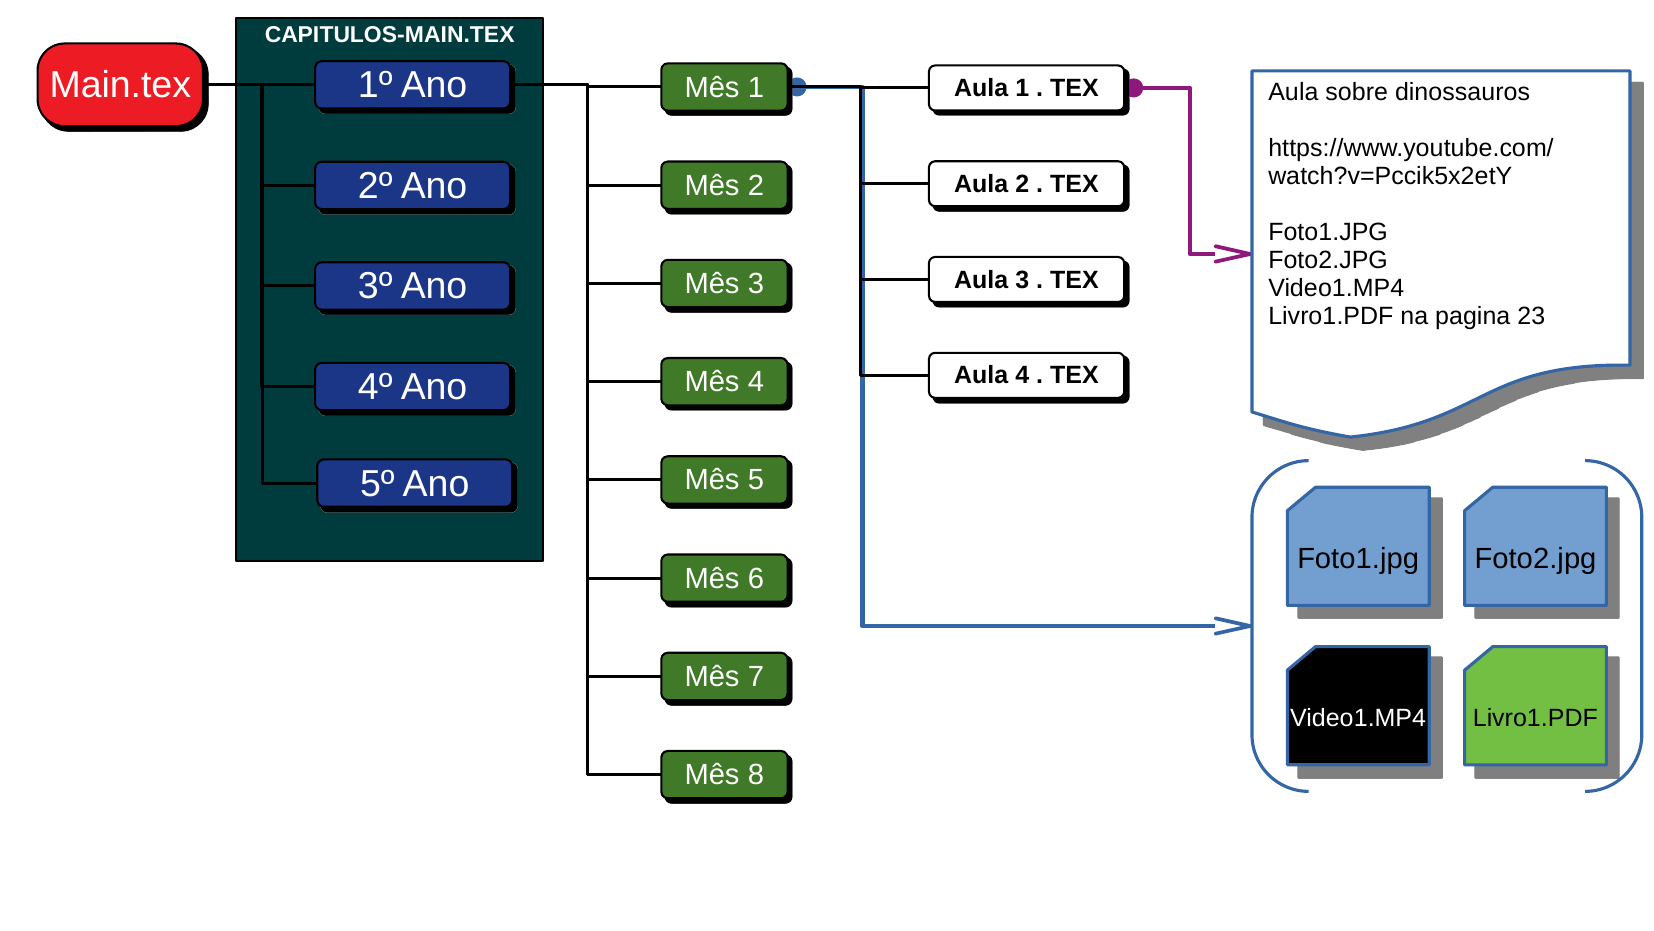

CAPITULOS-MAIN.TEX
Main.tex
1º Ano
Mês 1
Aula 1 . TEX
Aula sobre dinossauros
https://www.youtube.com/
watch?v=Pccik5x2etY
Foto1.JPG
Foto2.JPG
Video1.MP4
Livro1.PDF na pagina 23
Aula 2 . TEX
Mês 2
2º Ano
Aula 3 . TEX
Mês 3
3º Ano
Aula 4 . TEX
Mês 4
4º Ano
Mês 5
5º Ano
Foto1.jpg
Foto2.jpg
Video1.MP4
Livro1.PDF
Mês 6
Mês 7
Mês 8